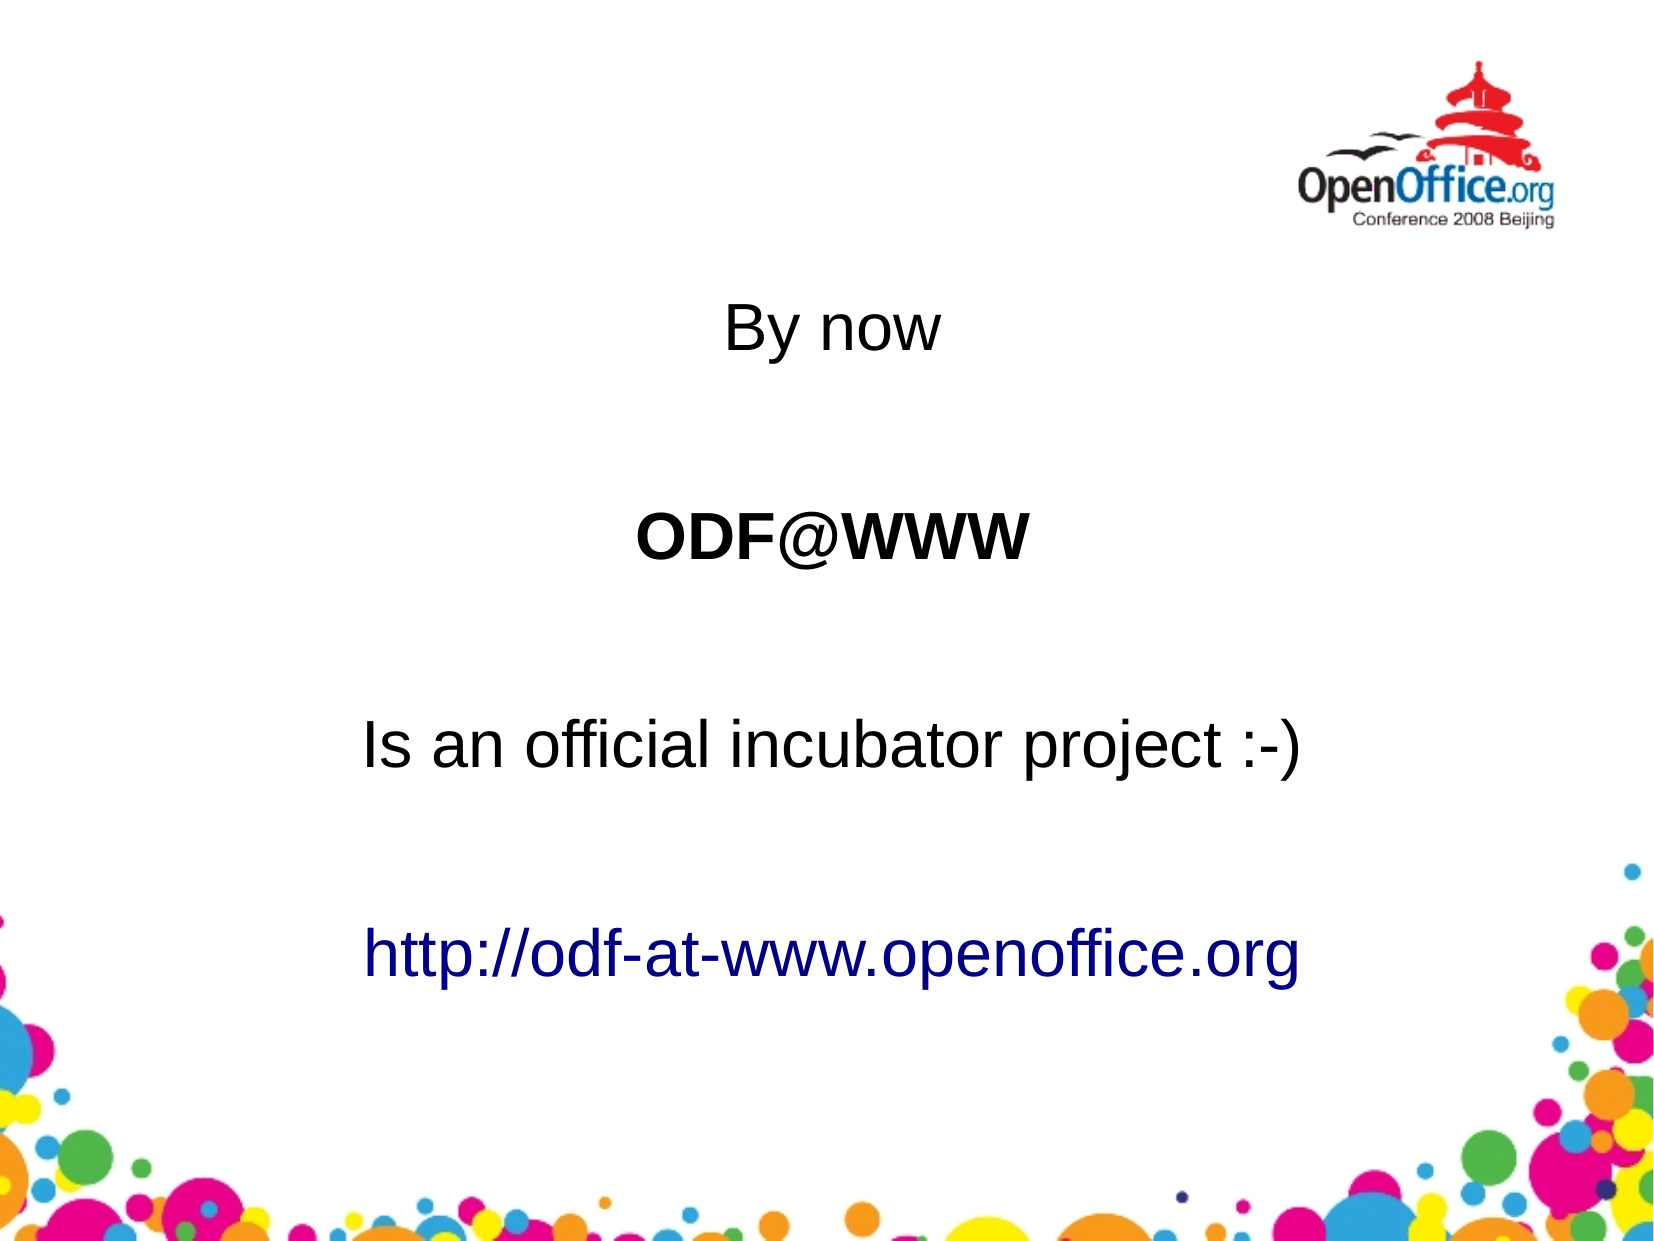

# By now
ODF@WWW
Is an official incubator project :-)
http://odf-at-www.openoffice.org